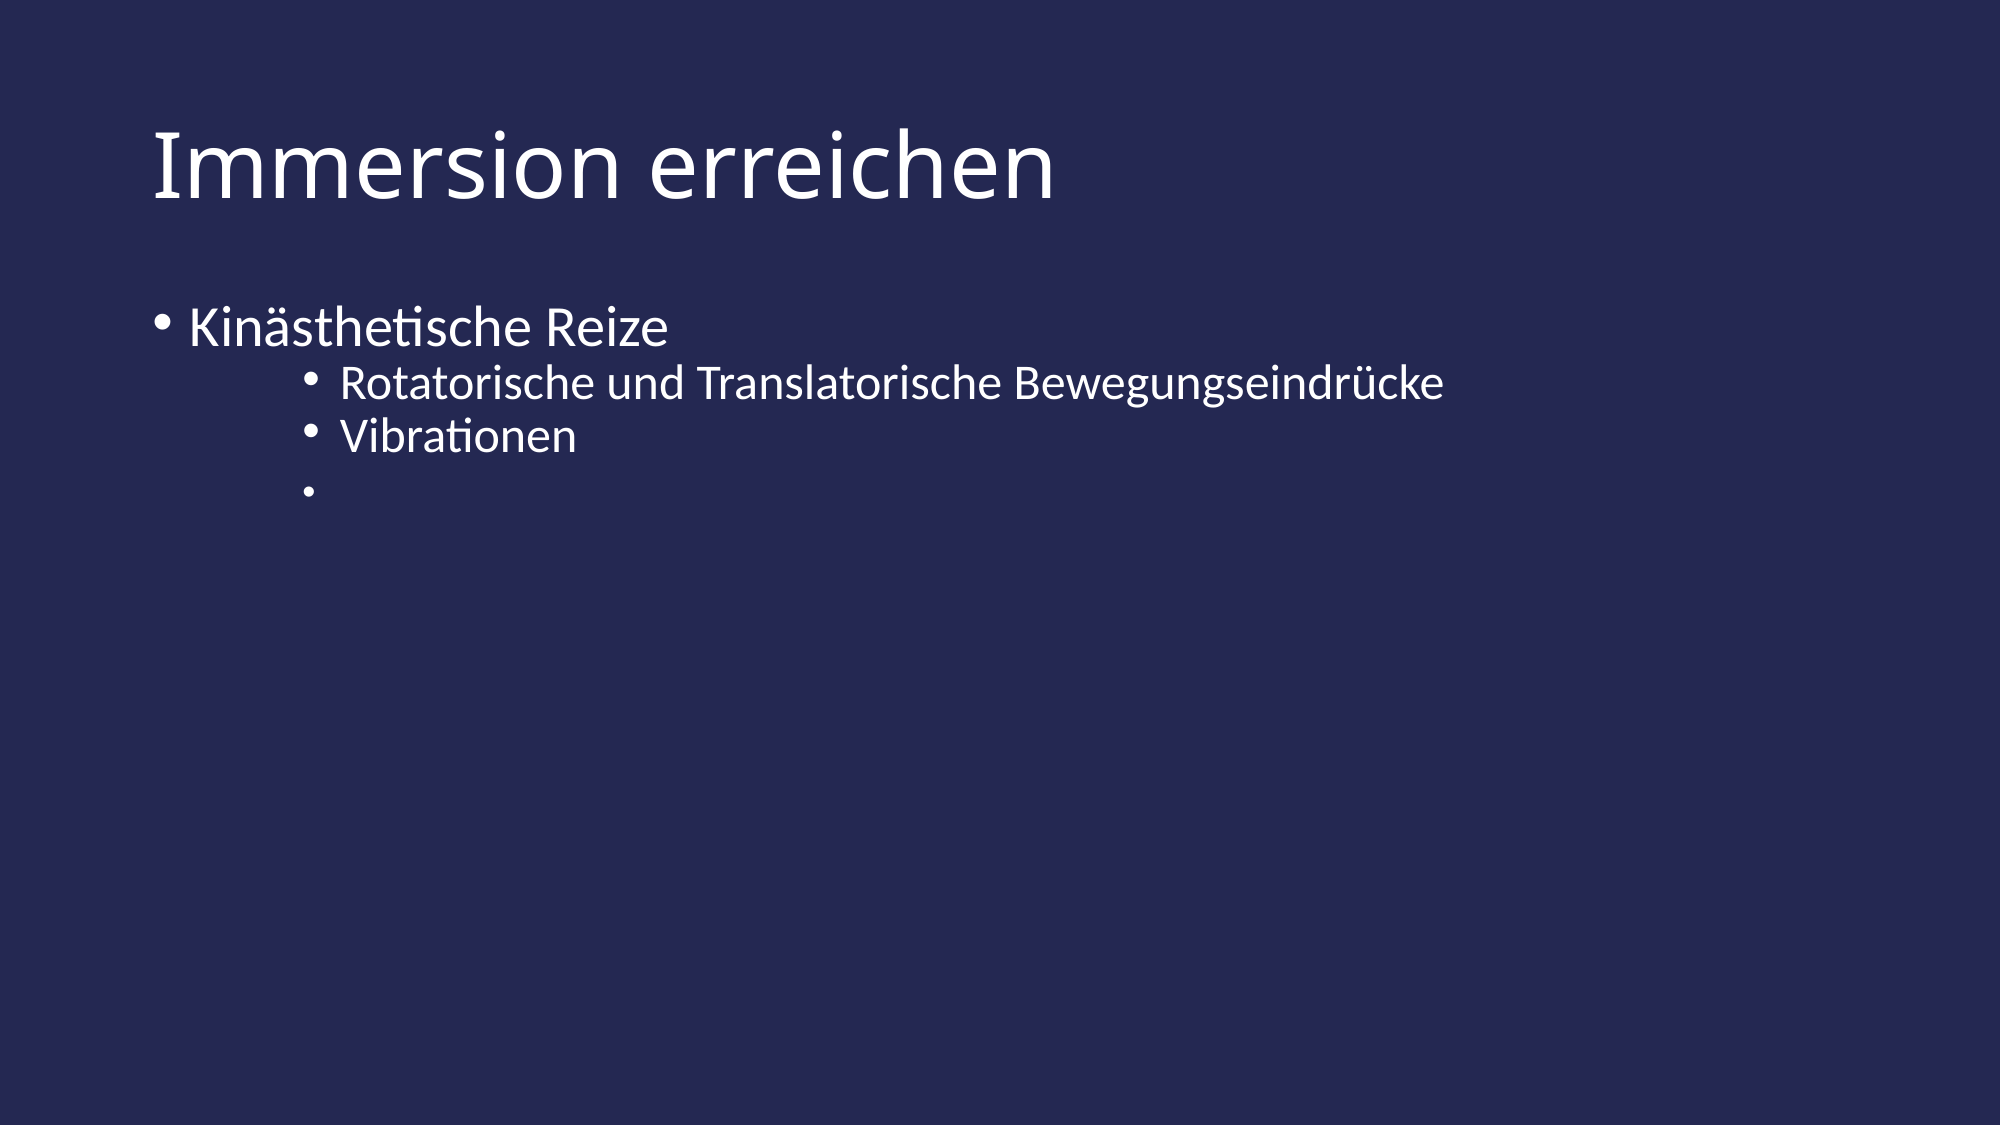

# Immersion erreichen
Kinästhetische Reize
Rotatorische und Translatorische Bewegungseindrücke
Vibrationen